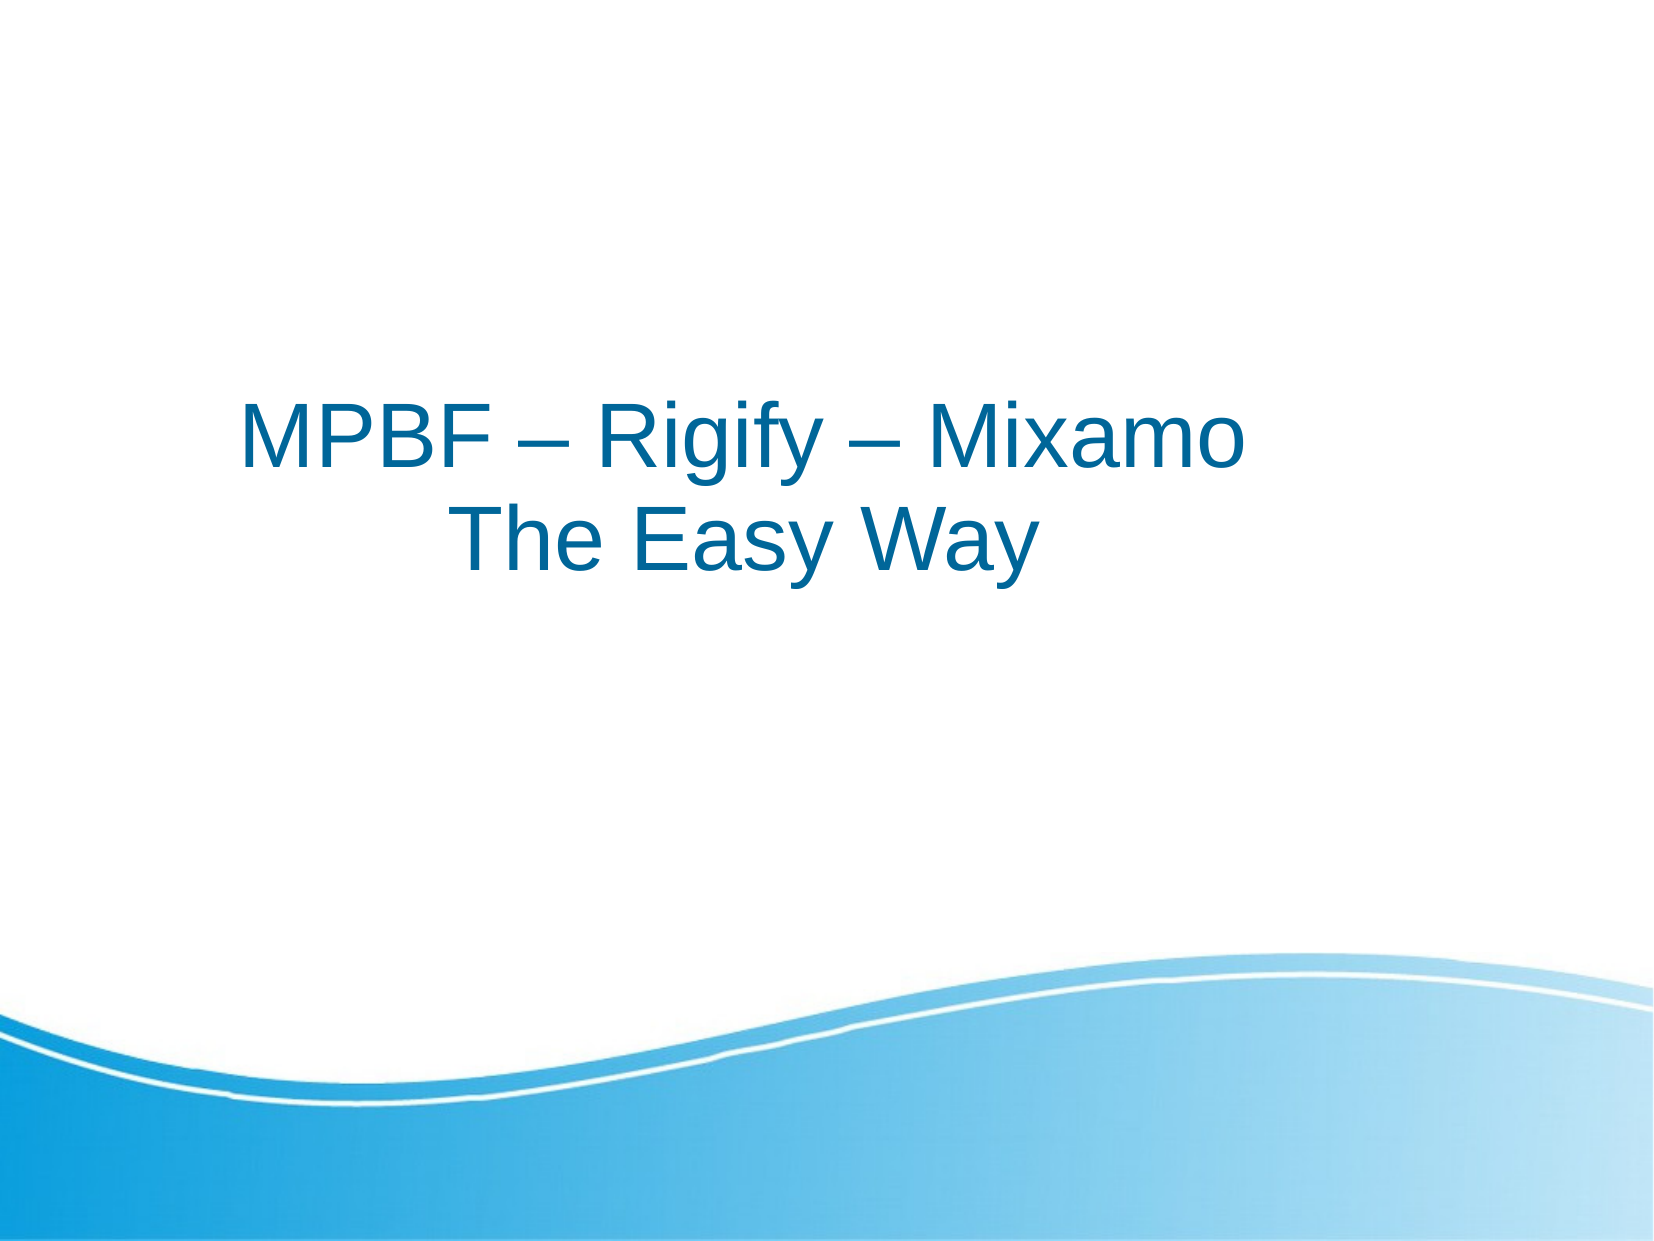

# MPBF – Rigify – Mixamo The Easy Way